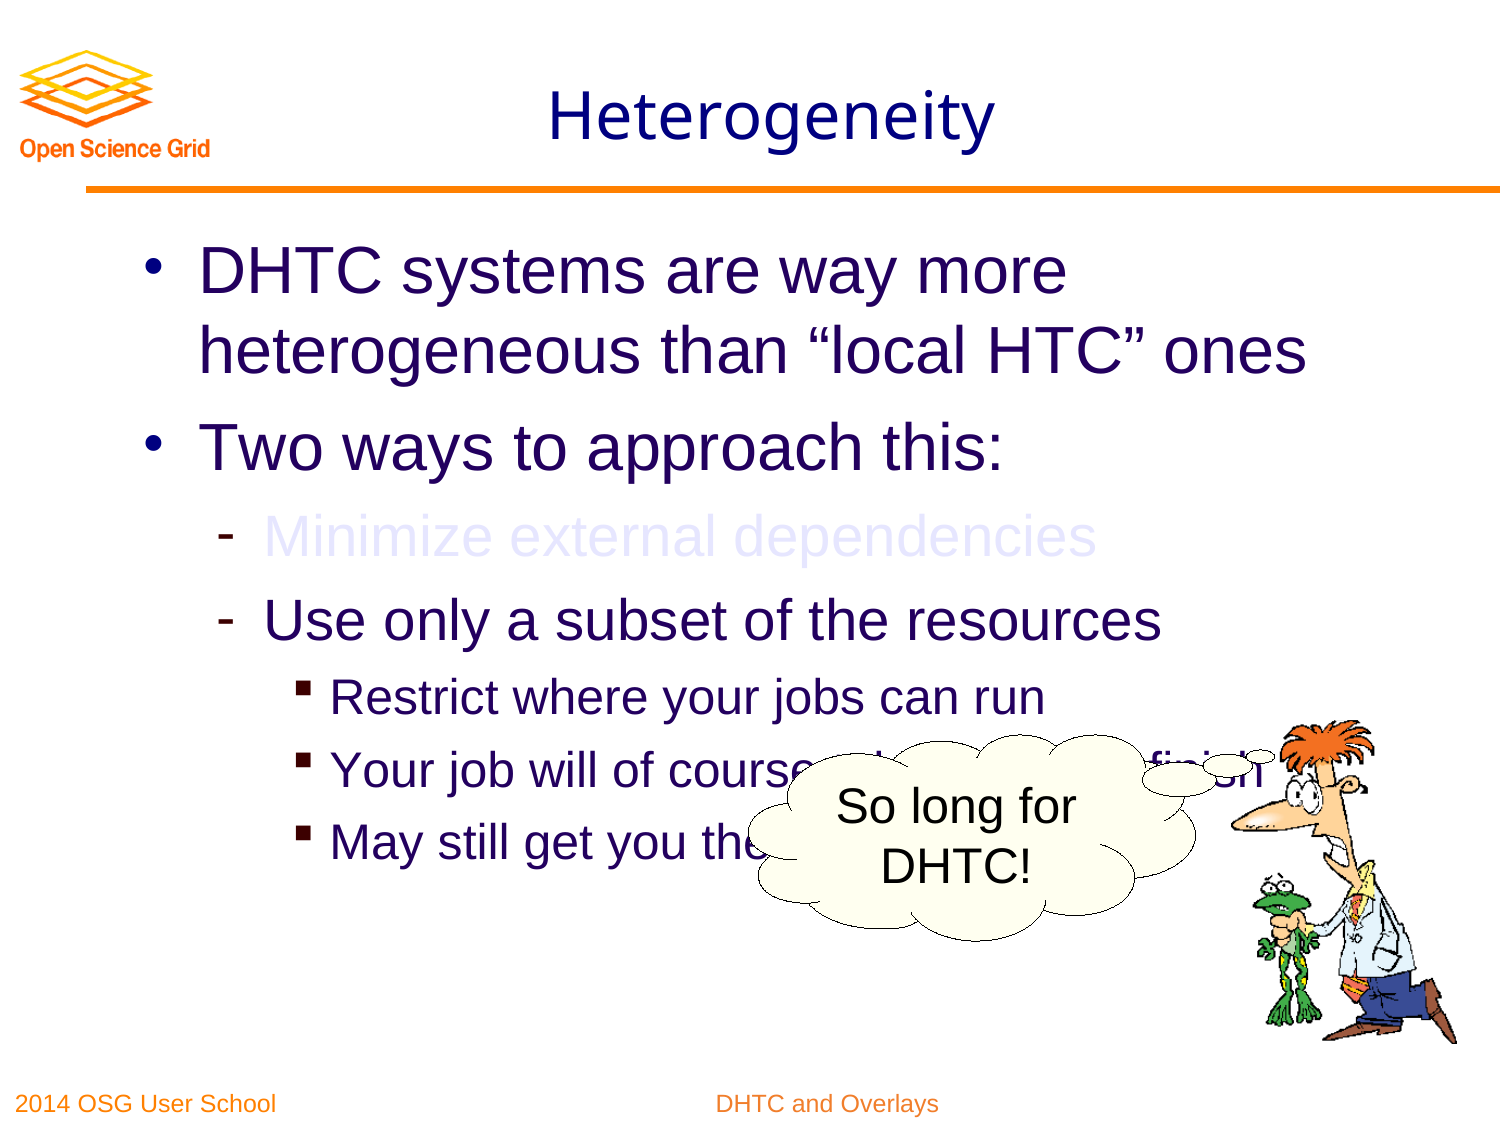

# Heterogeneity
DHTC systems are way more heterogeneous than “local HTC” ones
Two ways to approach this:
Minimize external dependencies
Use only a subset of the resources
Restrict where your jobs can run
Your job will of course take longer to finish
May still get you the result sooner
So long for
DHTC!